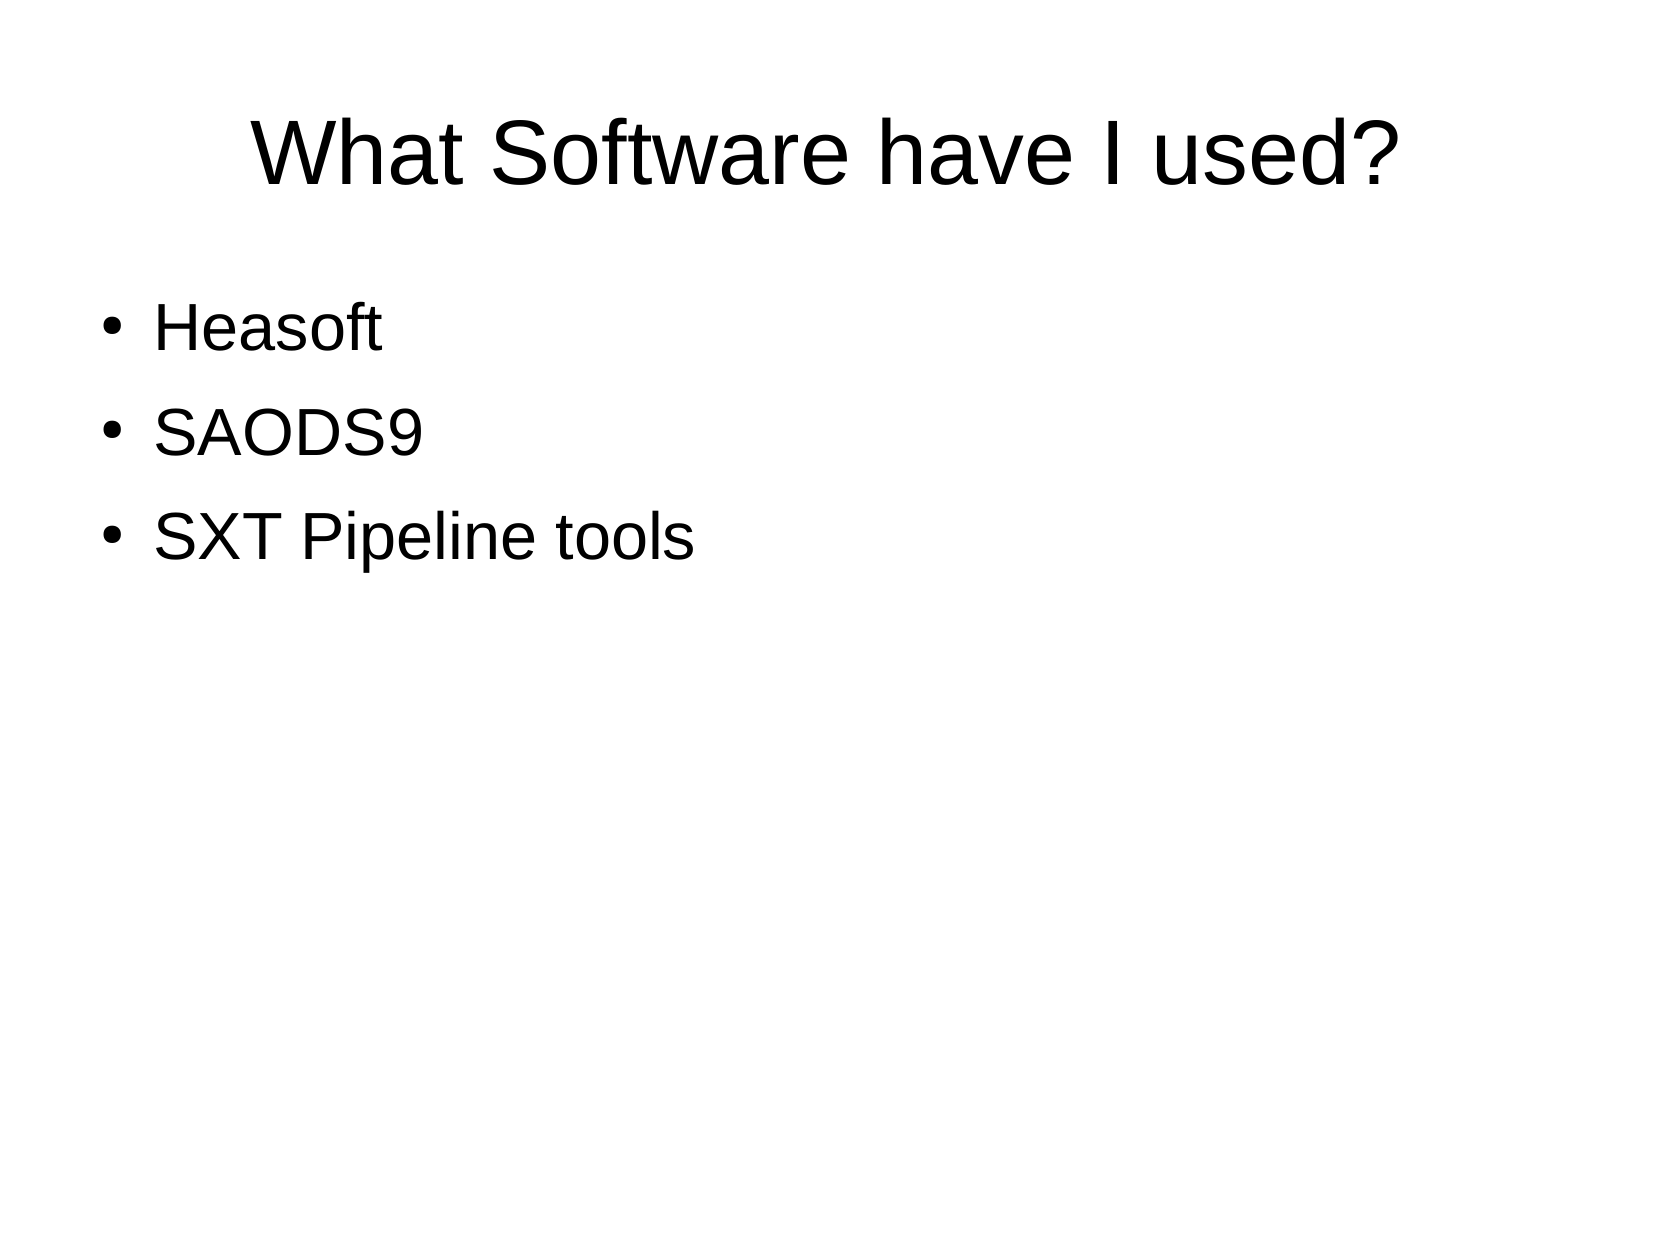

# What Software have I used?
Heasoft
SAODS9
SXT Pipeline tools